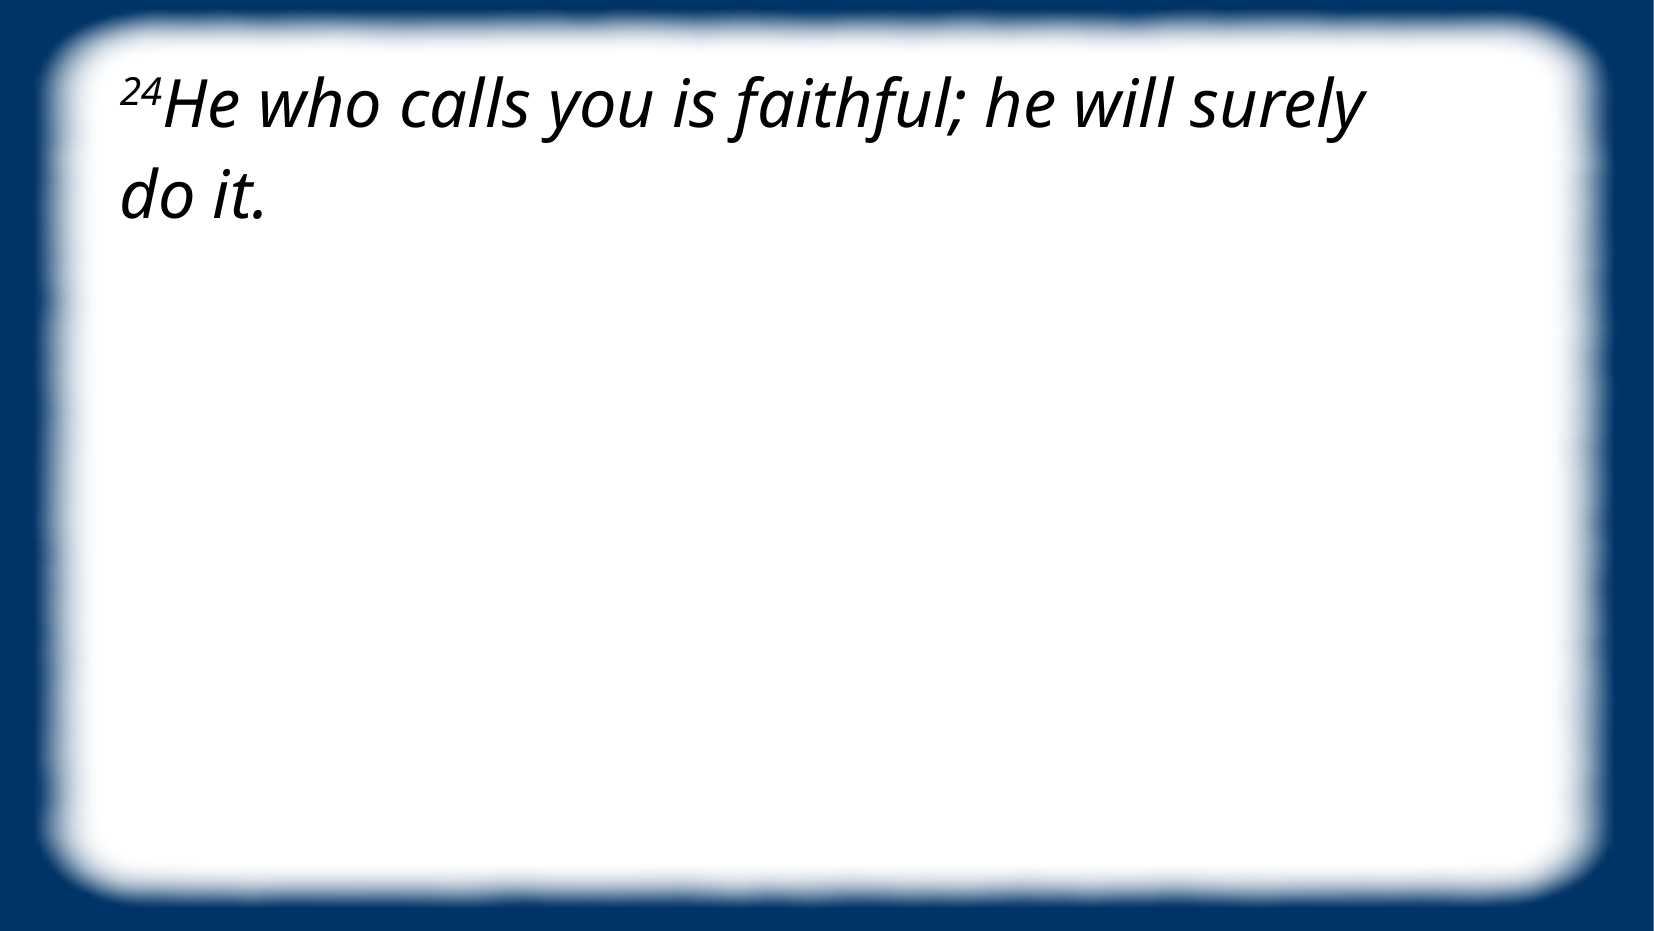

24He who calls you is faithful; he will surely
do it.